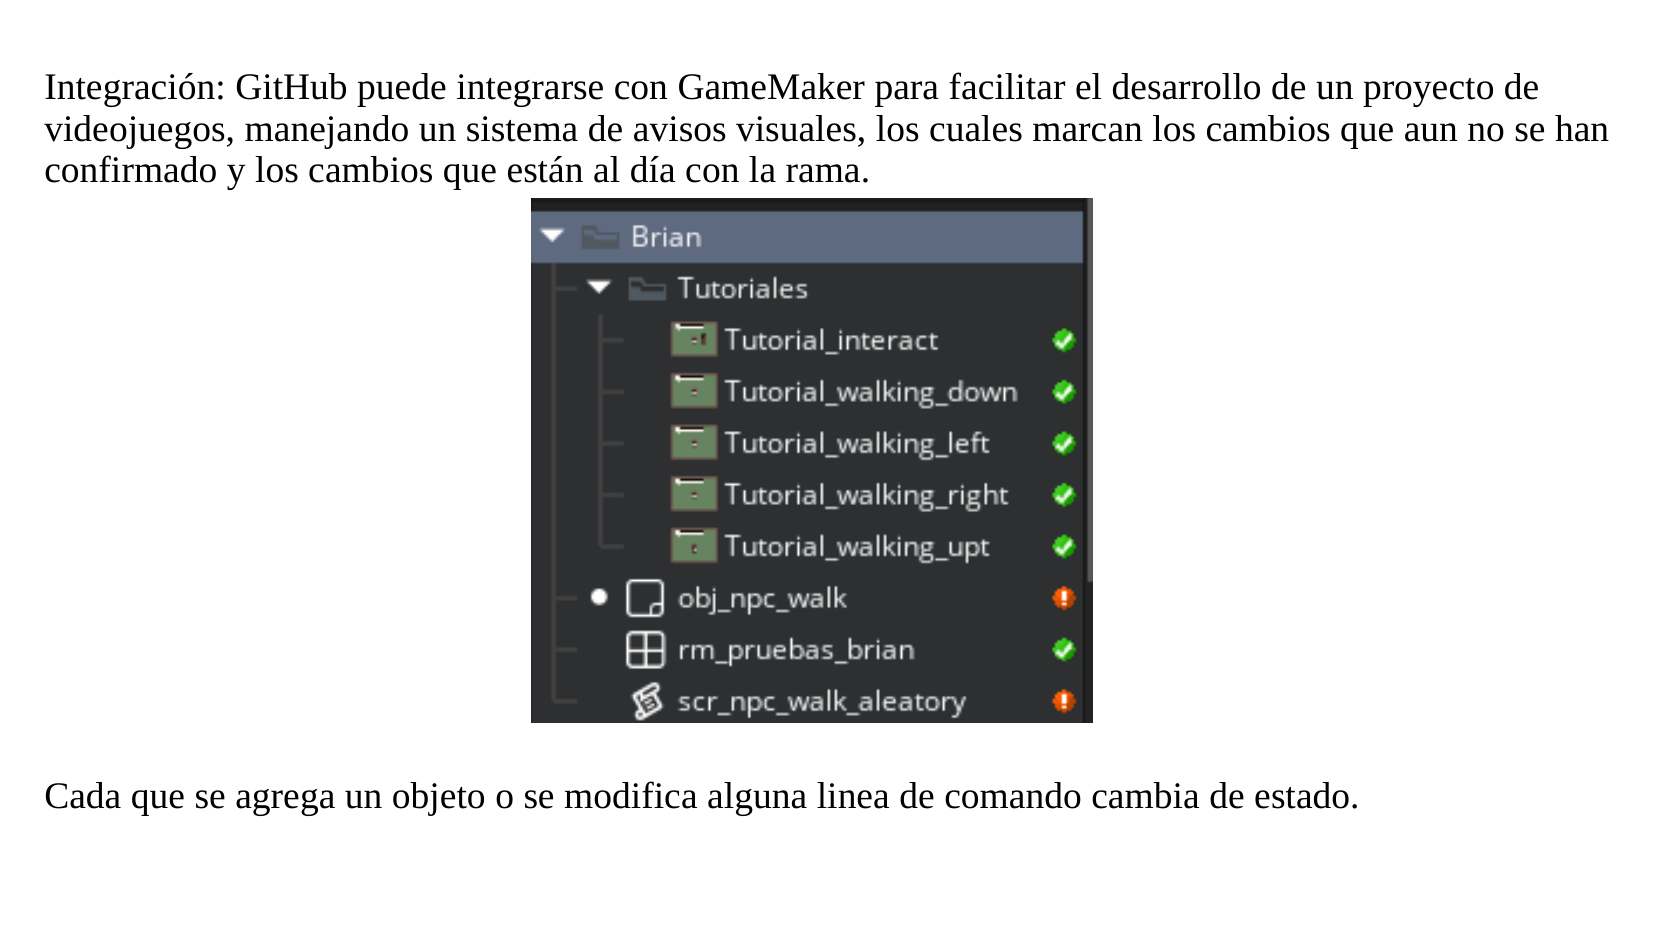

Integración: GitHub puede integrarse con GameMaker para facilitar el desarrollo de un proyecto de videojuegos, manejando un sistema de avisos visuales, los cuales marcan los cambios que aun no se han confirmado y los cambios que están al día con la rama.
Cada que se agrega un objeto o se modifica alguna linea de comando cambia de estado.